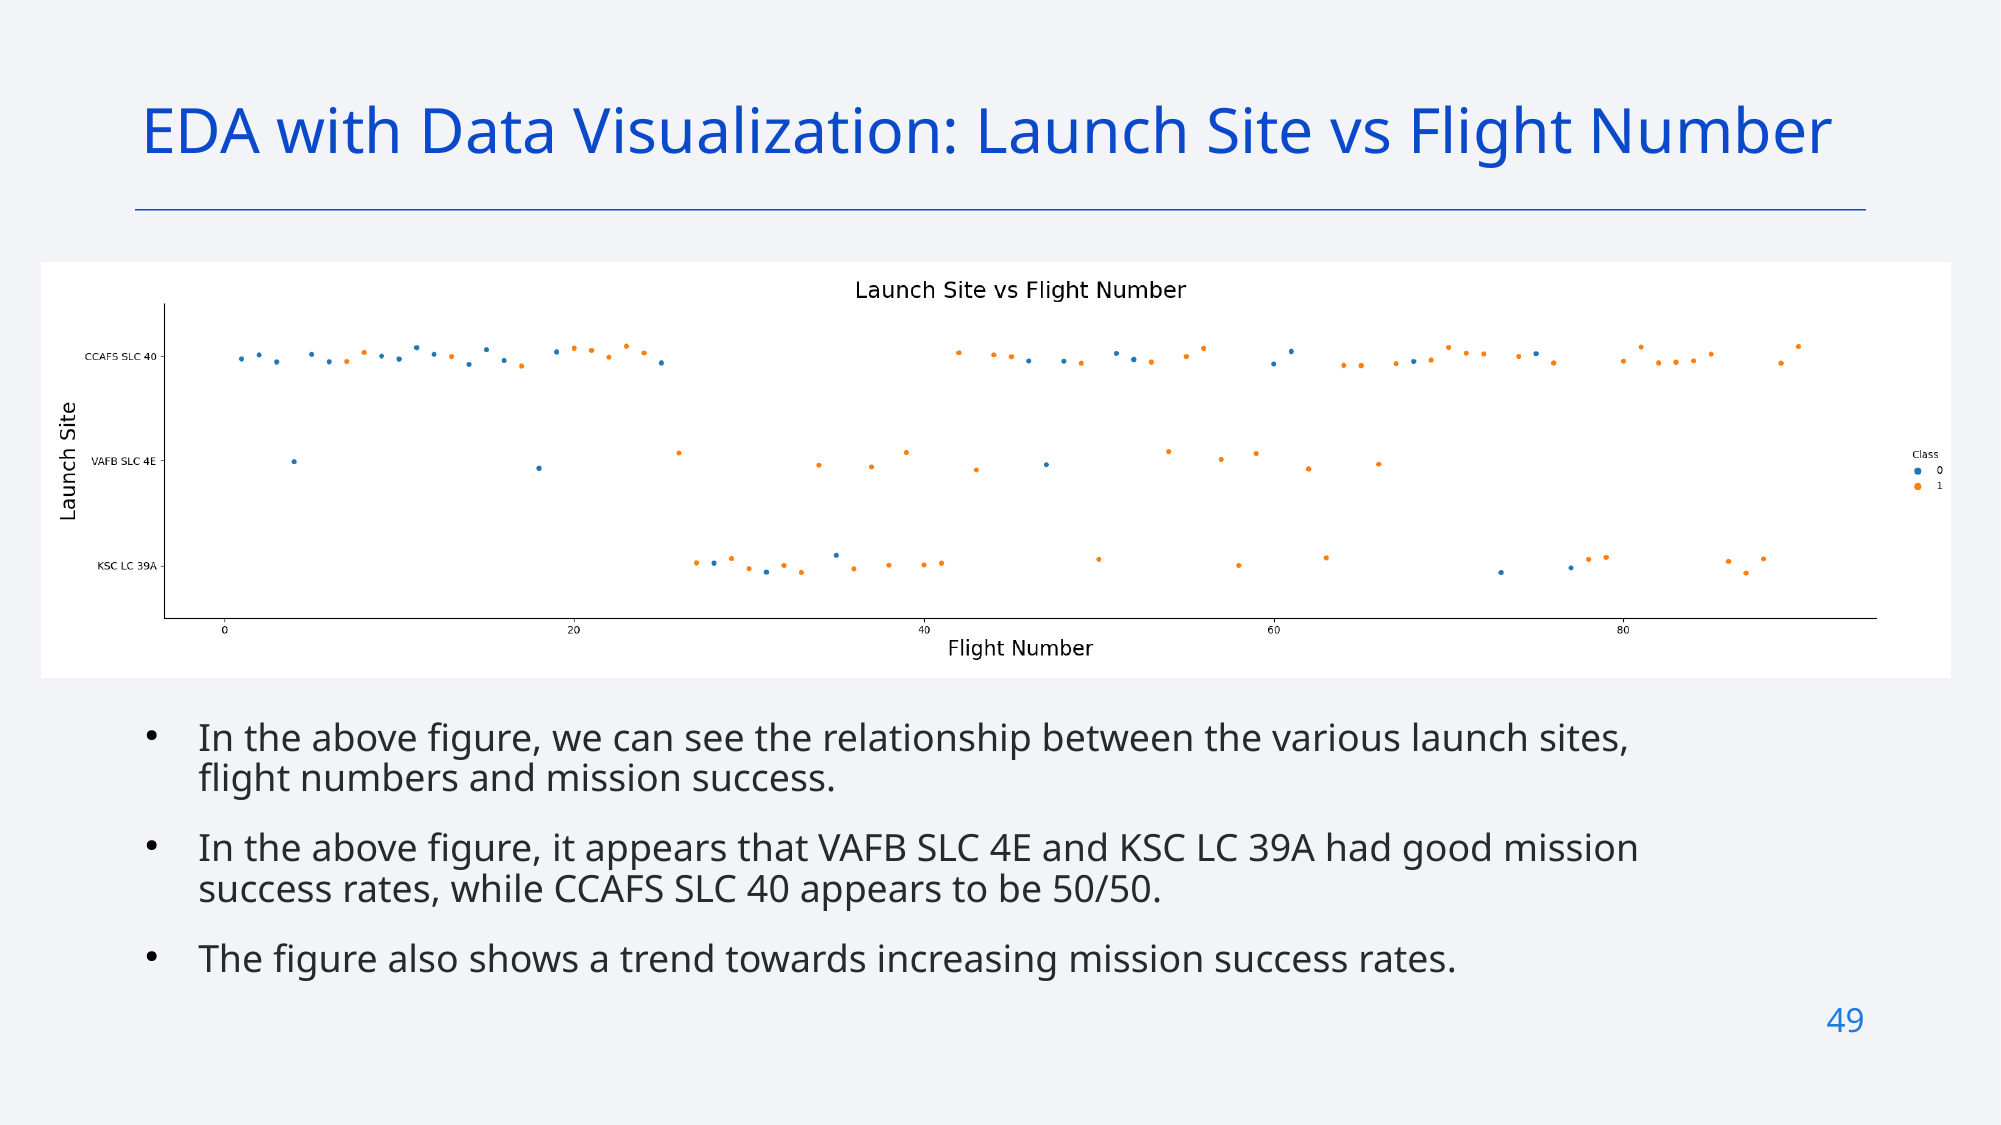

EDA with Data Visualization: Launch Site vs Flight Number
# In the above figure, we can see the relationship between the various launch sites, flight numbers and mission success.
In the above figure, it appears that VAFB SLC 4E and KSC LC 39A had good mission success rates, while CCAFS SLC 40 appears to be 50/50.
The figure also shows a trend towards increasing mission success rates.
49